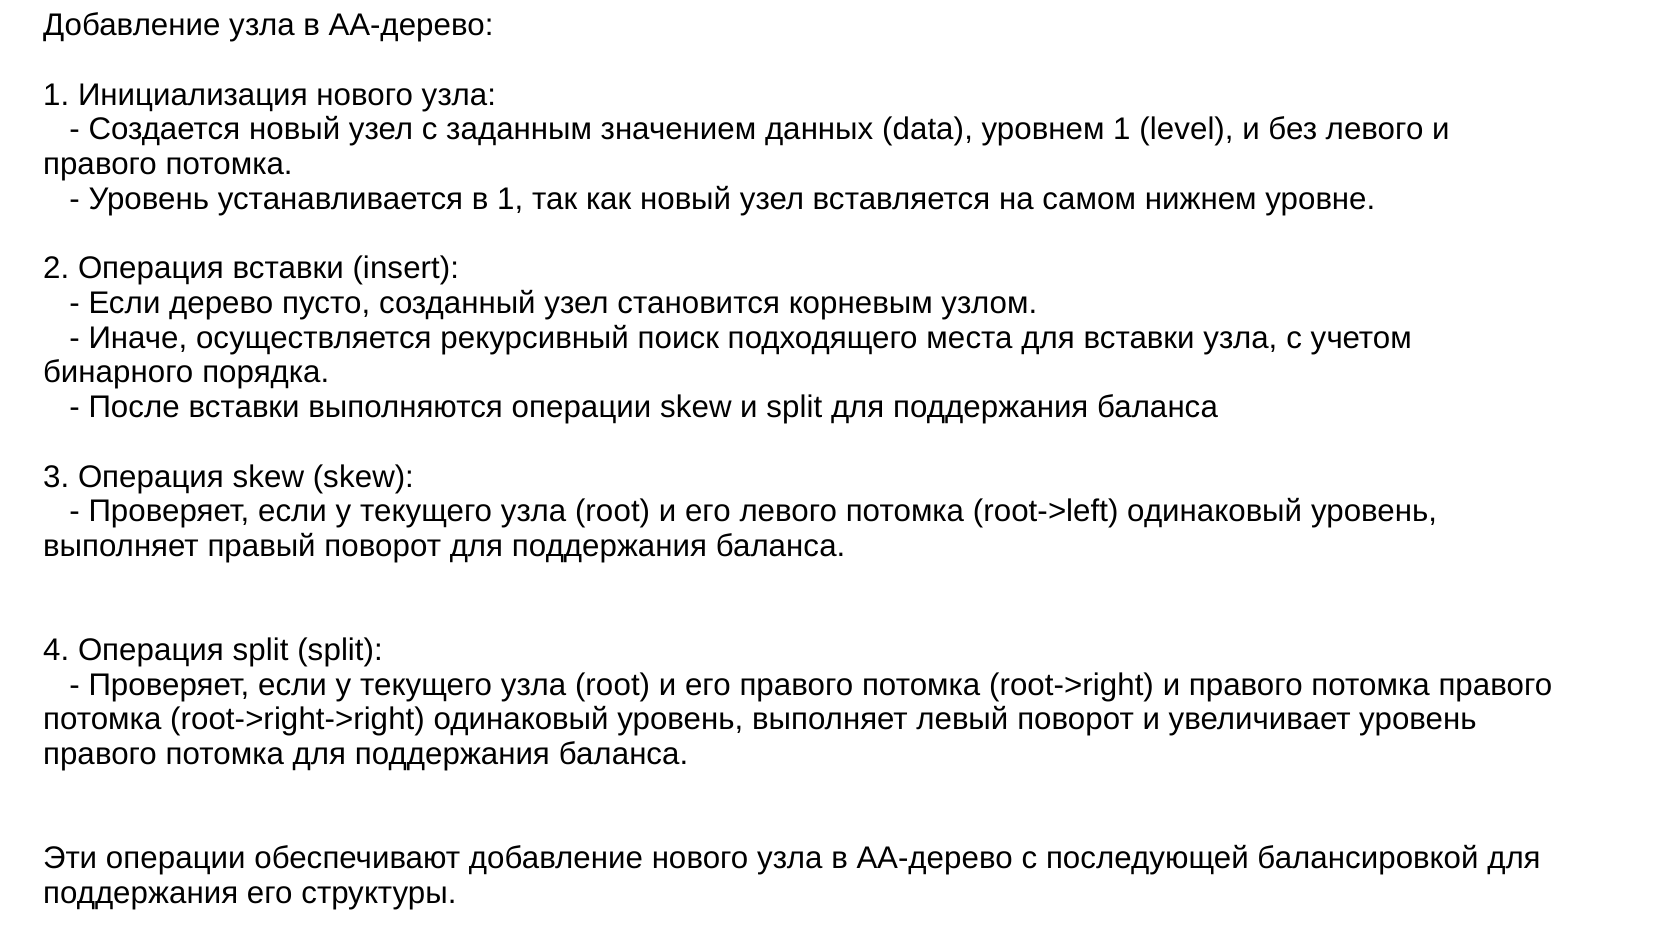

Добавление узла в АА-дерево:
1. Инициализация нового узла:
 - Создается новый узел с заданным значением данных (data), уровнем 1 (level), и без левого и правого потомка.
 - Уровень устанавливается в 1, так как новый узел вставляется на самом нижнем уровне.
2. Операция вставки (insert):
 - Если дерево пусто, созданный узел становится корневым узлом.
 - Иначе, осуществляется рекурсивный поиск подходящего места для вставки узла, с учетом бинарного порядка.
 - После вставки выполняются операции skew и split для поддержания баланса
3. Операция skew (skew):
 - Проверяет, если у текущего узла (root) и его левого потомка (root->left) одинаковый уровень, выполняет правый поворот для поддержания баланса.
4. Операция split (split):
 - Проверяет, если у текущего узла (root) и его правого потомка (root->right) и правого потомка правого потомка (root->right->right) одинаковый уровень, выполняет левый поворот и увеличивает уровень правого потомка для поддержания баланса.
Эти операции обеспечивают добавление нового узла в АА-дерево с последующей балансировкой для поддержания его структуры.
#